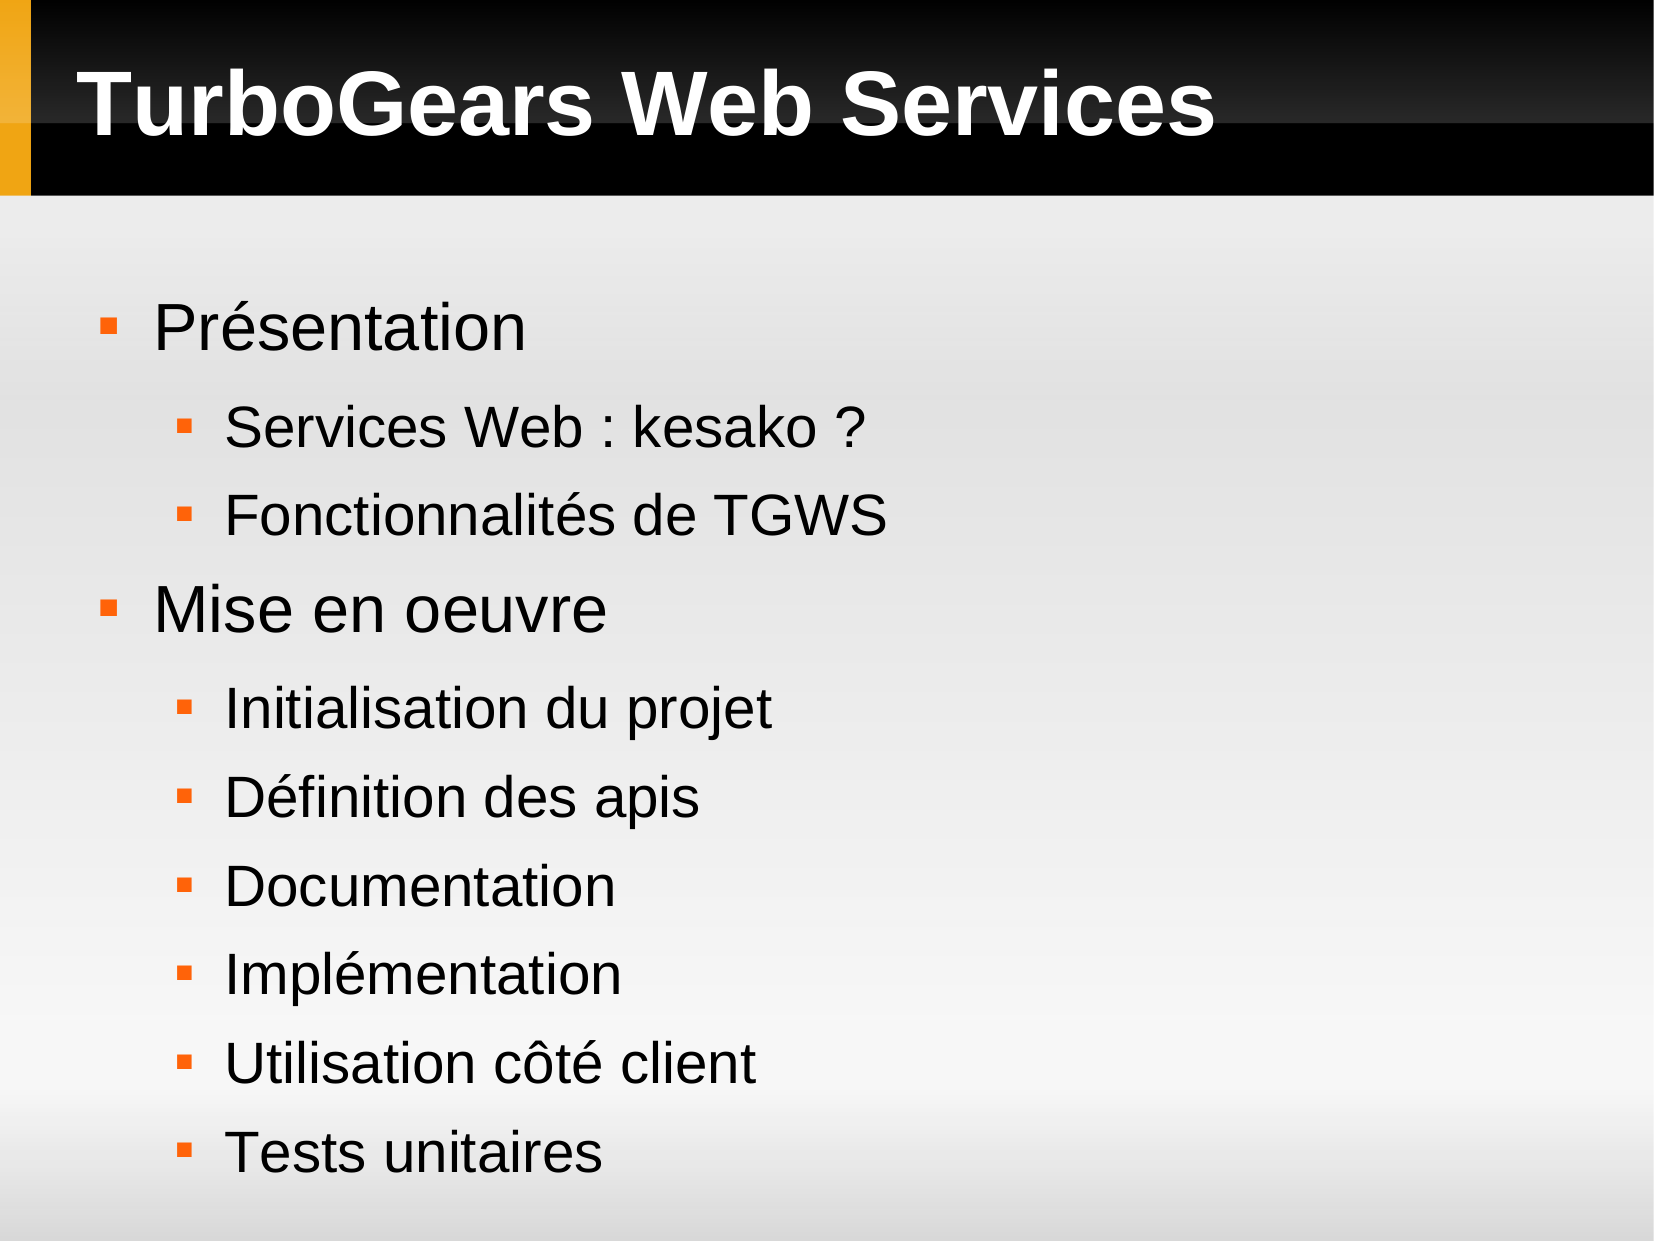

# TurboGears Web Services
Présentation
Services Web : kesako ?
Fonctionnalités de TGWS
Mise en oeuvre
Initialisation du projet
Définition des apis
Documentation
Implémentation
Utilisation côté client
Tests unitaires